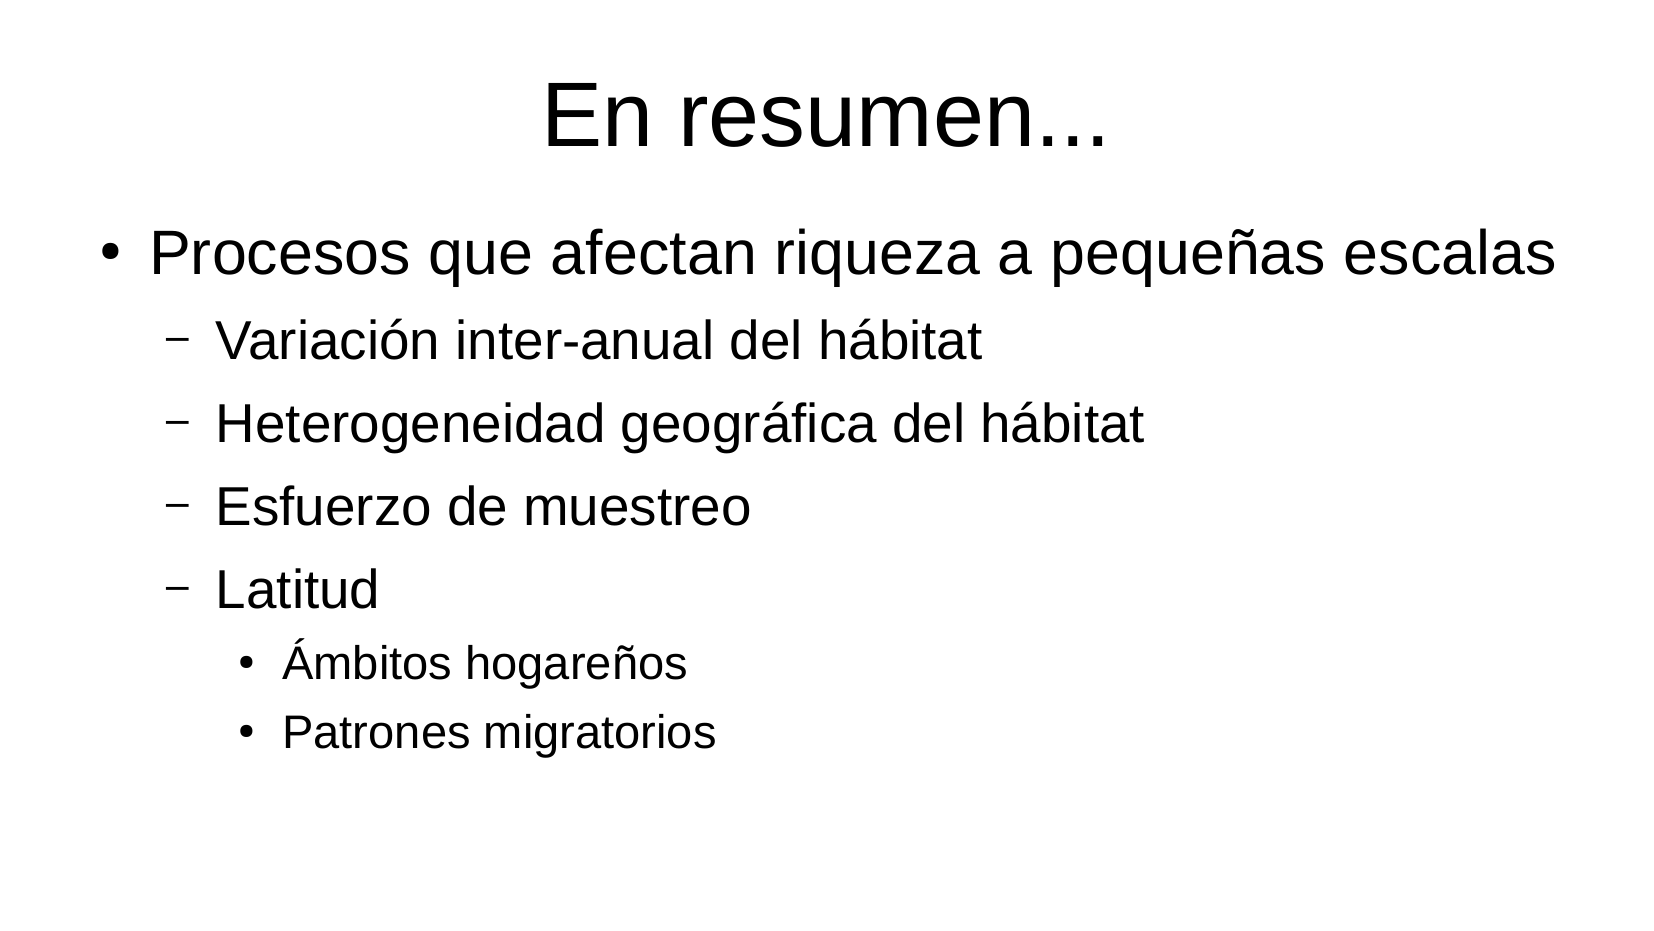

# En resumen...
Procesos que afectan riqueza a pequeñas escalas
Variación inter-anual del hábitat
Heterogeneidad geográfica del hábitat
Esfuerzo de muestreo
Latitud
Ámbitos hogareños
Patrones migratorios